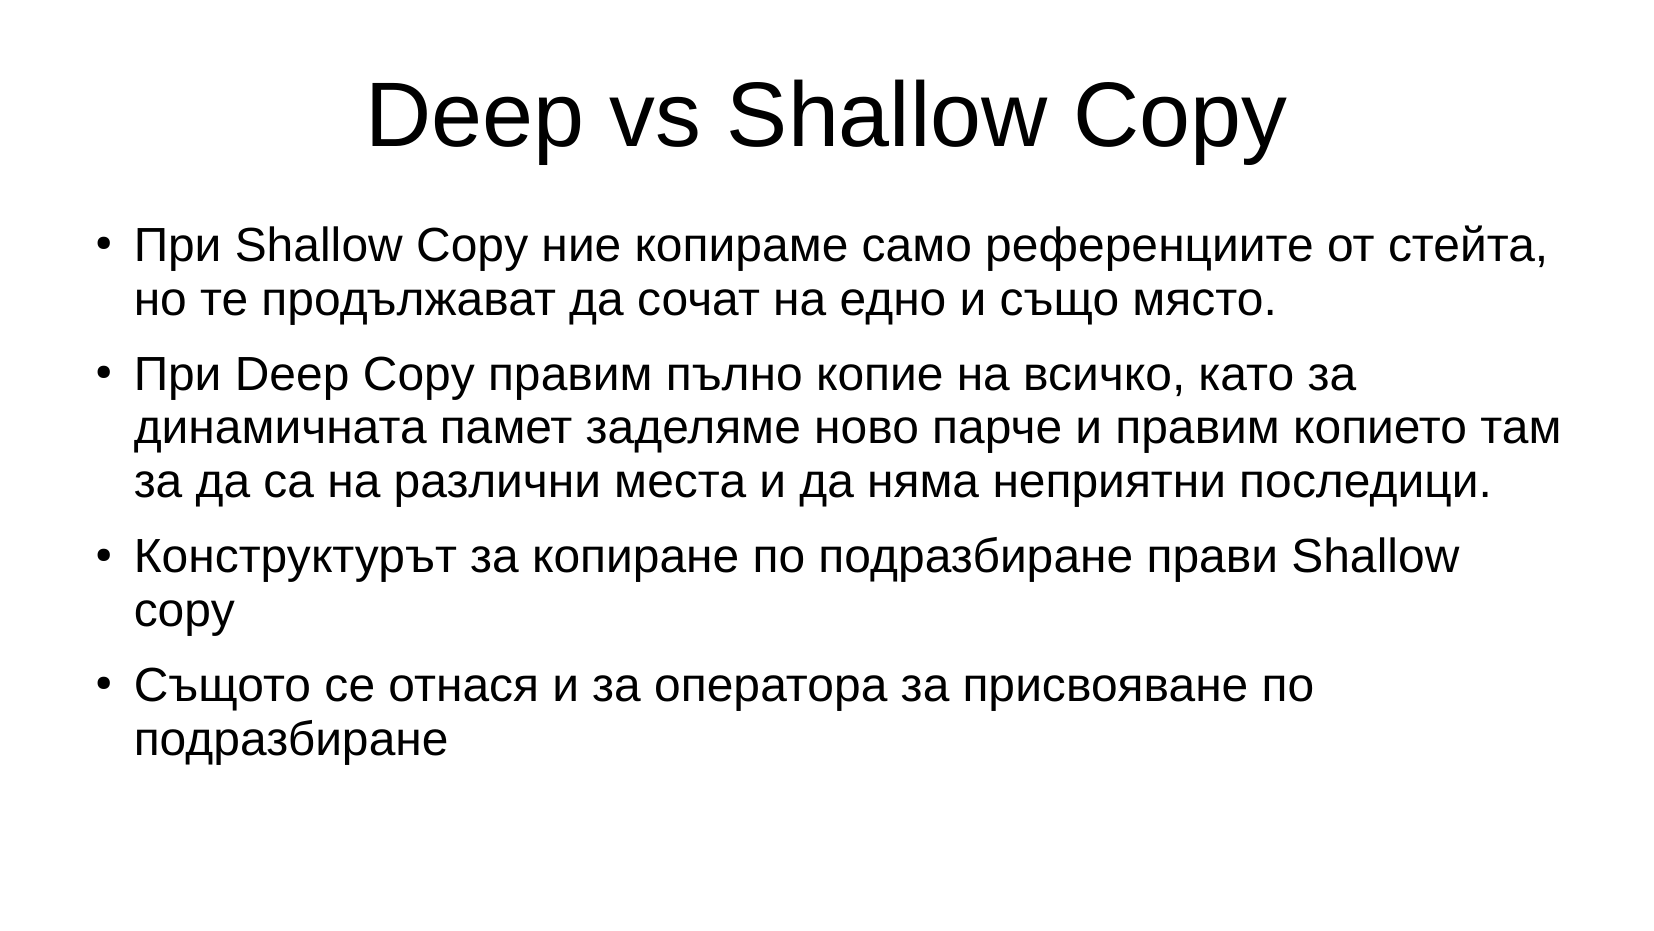

# Deep vs Shallow Copy
При Shallow Copy ние копираме само референциите от стейта, но те продължават да сочат на едно и също място.
При Deep Copy правим пълно копие на всичко, като за динамичната памет заделяме ново парче и правим копието там за да са на различни места и да няма неприятни последици.
Конструктурът за копиране по подразбиране прави Shallow copy
Същото се отнася и за оператора за присвояване по подразбиране